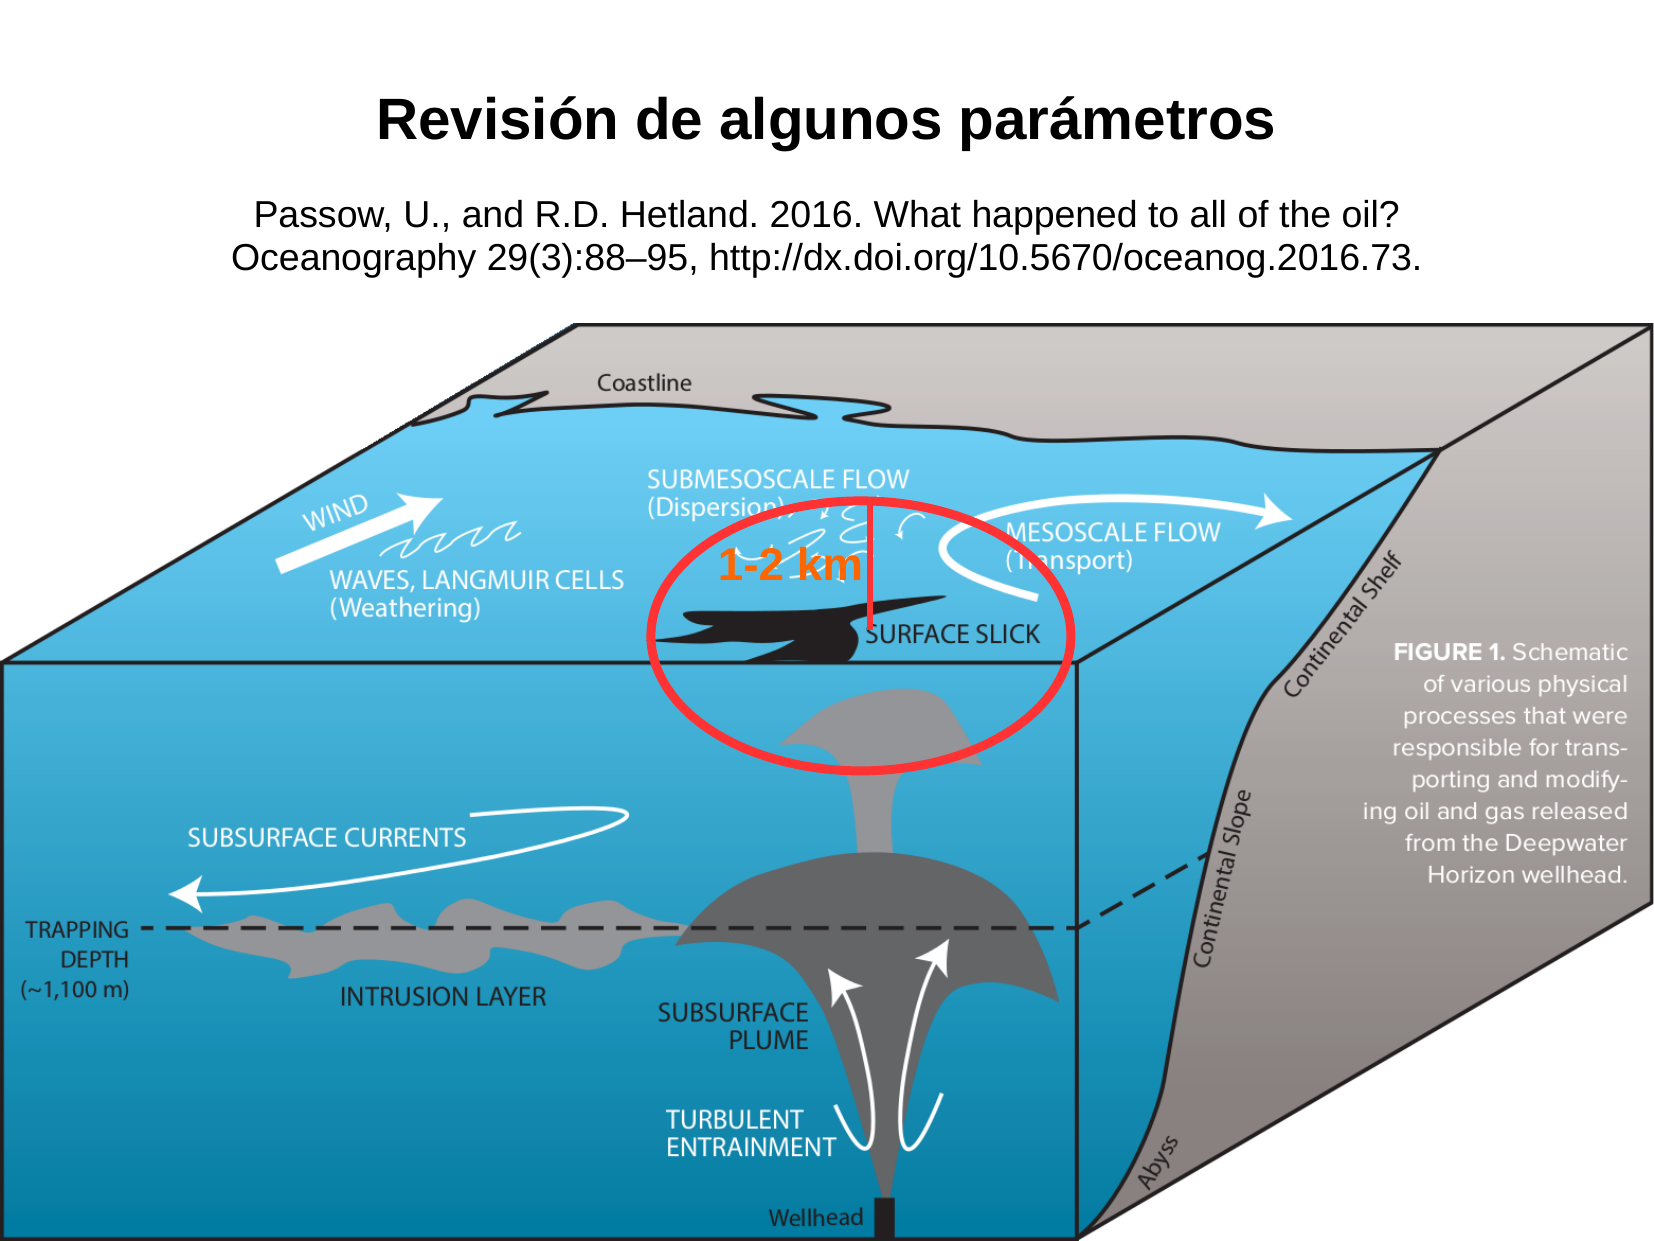

# Revisión de algunos parámetros Passow, U., and R.D. Hetland. 2016. What happened to all of the oil? Oceanography 29(3):88–95, http://dx.doi.org/10.5670/oceanog.2016.73.
1-2 km